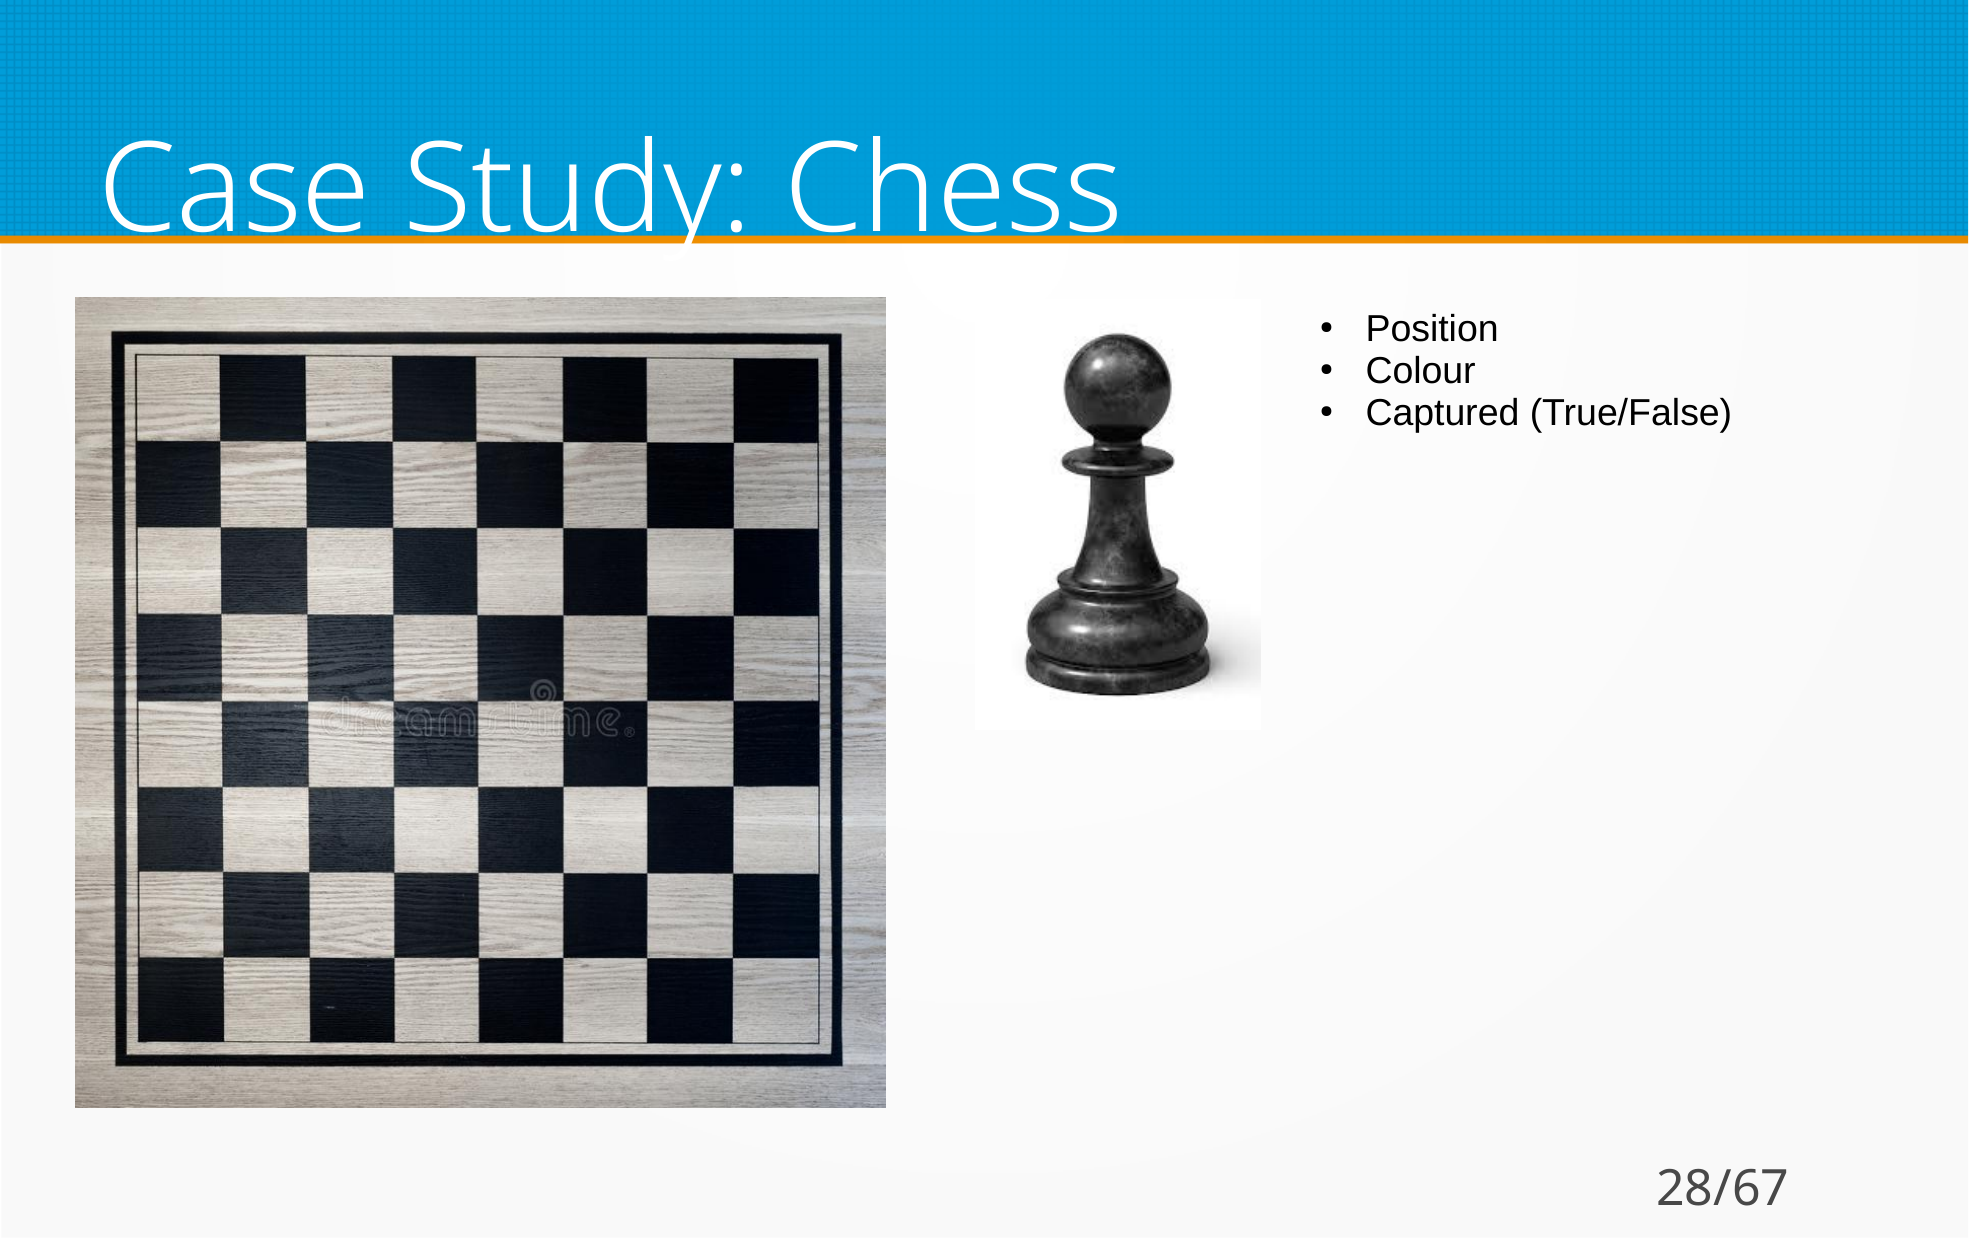

# Case Study: Chess
 Position
 Colour
 Captured (True/False)
28